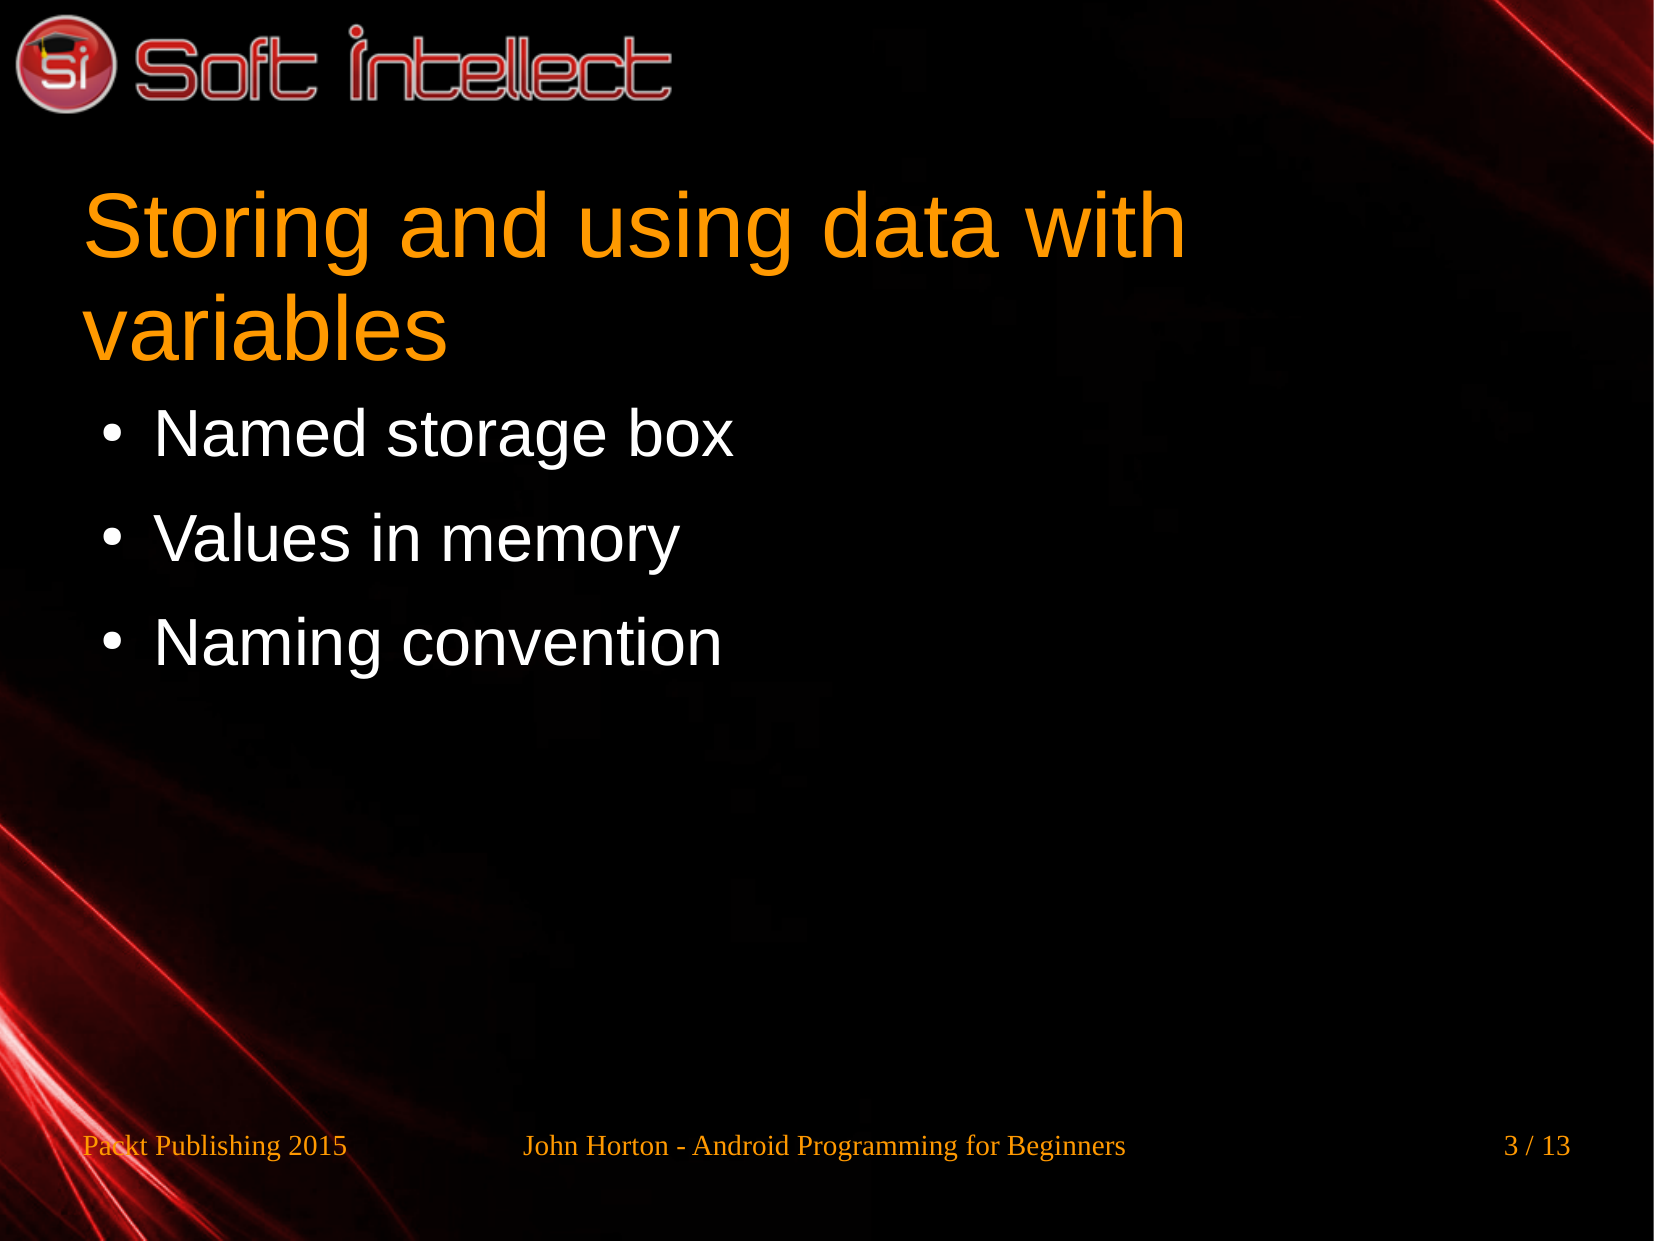

# Storing and using data with variables
Named storage box
Values in memory
Naming convention
Packt Publishing 2015
John Horton - Android Programming for Beginners
3